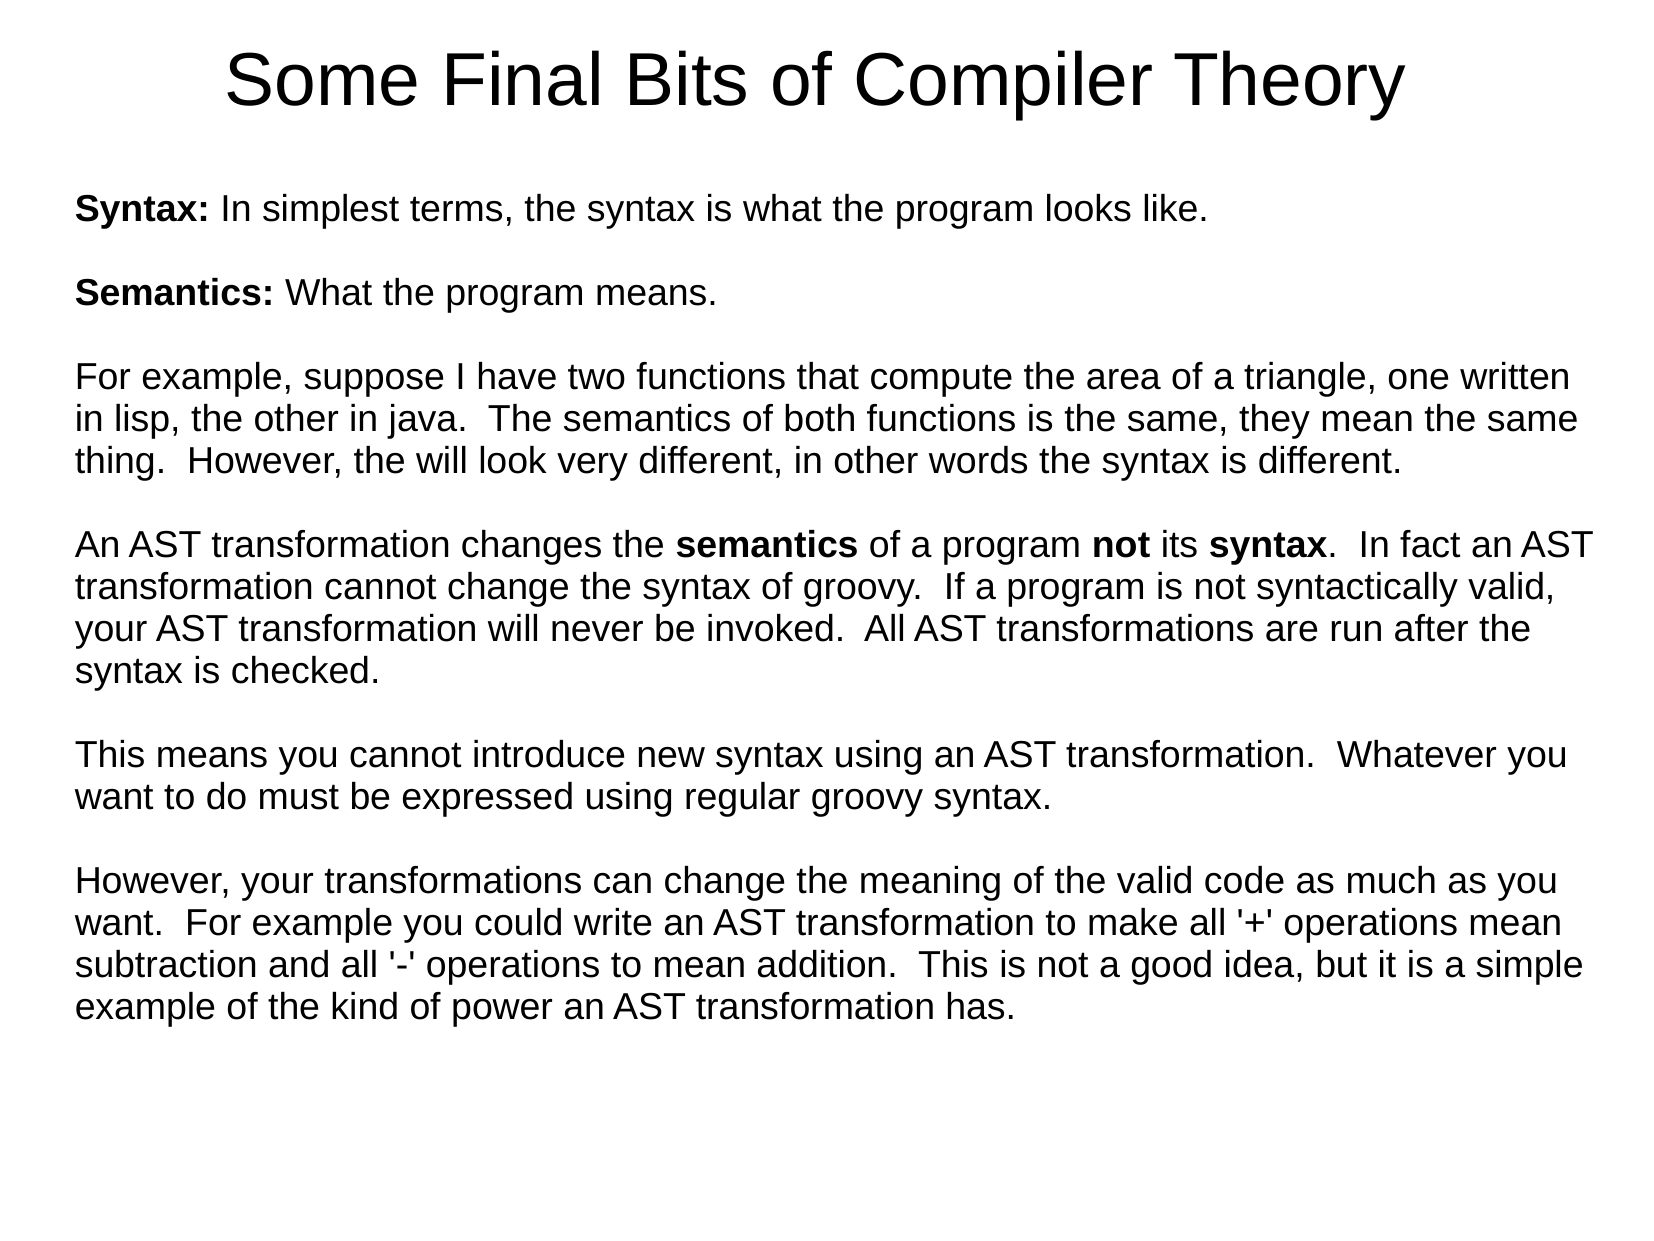

Some Final Bits of Compiler Theory
Syntax: In simplest terms, the syntax is what the program looks like.
Semantics: What the program means.
For example, suppose I have two functions that compute the area of a triangle, one written in lisp, the other in java. The semantics of both functions is the same, they mean the same thing. However, the will look very different, in other words the syntax is different.
An AST transformation changes the semantics of a program not its syntax. In fact an AST transformation cannot change the syntax of groovy. If a program is not syntactically valid, your AST transformation will never be invoked. All AST transformations are run after the syntax is checked.
This means you cannot introduce new syntax using an AST transformation. Whatever you want to do must be expressed using regular groovy syntax.
However, your transformations can change the meaning of the valid code as much as you want. For example you could write an AST transformation to make all '+' operations mean subtraction and all '-' operations to mean addition. This is not a good idea, but it is a simple example of the kind of power an AST transformation has.